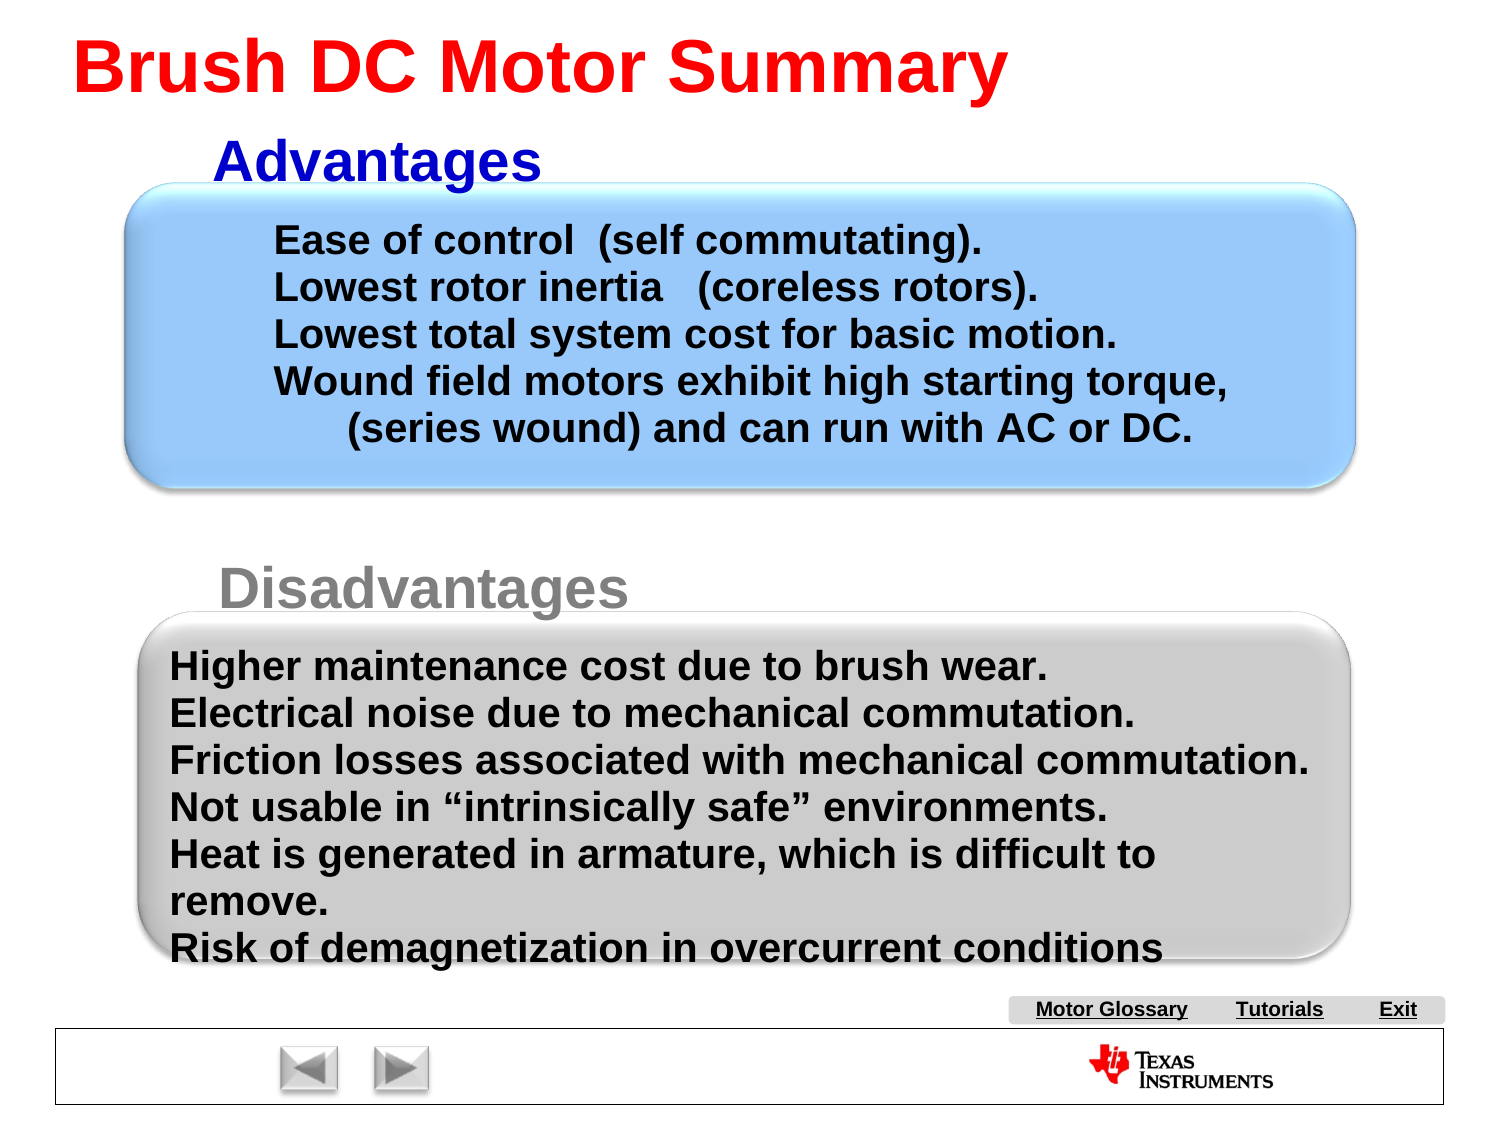

# Brush DC Motor Summary
Advantages
Ease of control (self commutating).
Lowest rotor inertia (coreless rotors).
Lowest total system cost for basic motion.
Wound field motors exhibit high starting torque,
(series wound) and can run with AC or DC.
Disadvantages
Higher maintenance cost due to brush wear.
Electrical noise due to mechanical commutation.
Friction losses associated with mechanical commutation.
Not usable in “intrinsically safe” environments.
Heat is generated in armature, which is difficult to remove.
Risk of demagnetization in overcurrent conditions